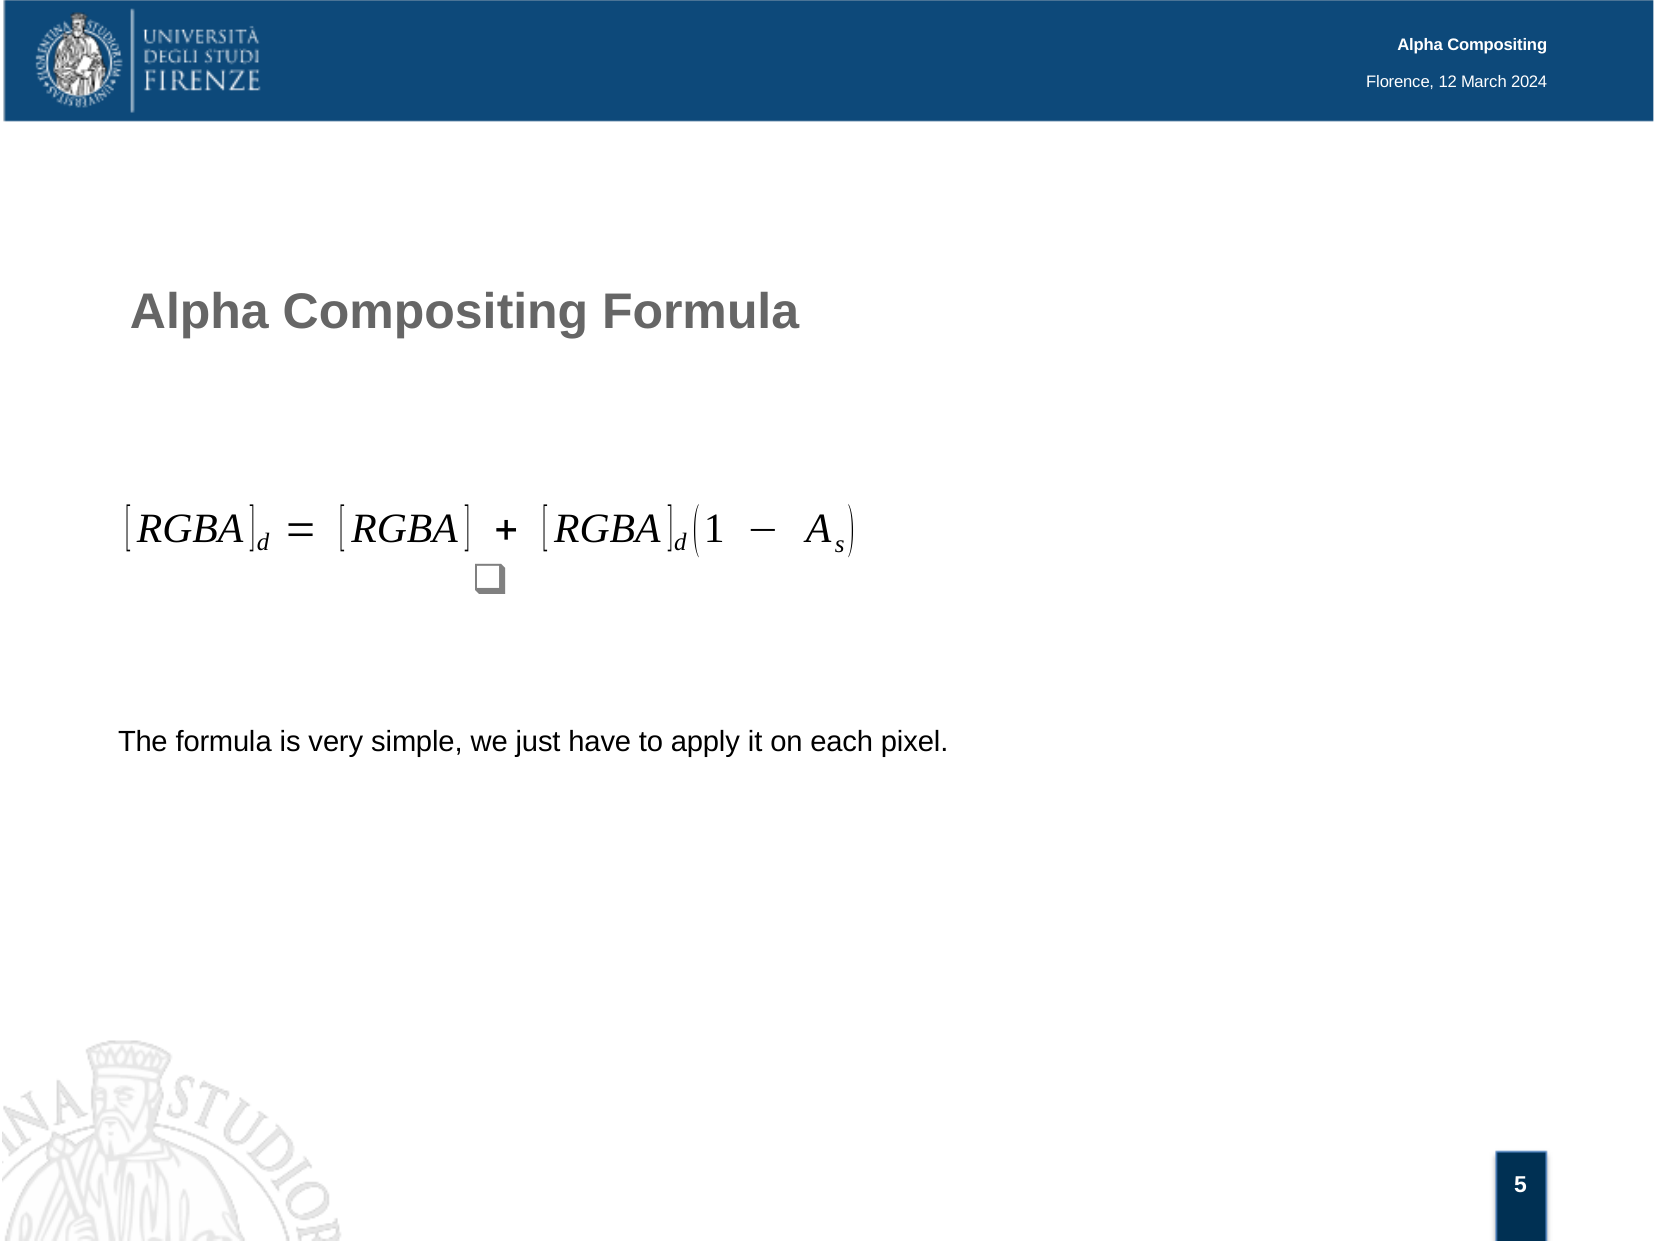

Alpha Compositing
Florence, 12 March 2024
Alpha Compositing Formula
The formula is very simple, we just have to apply it on each pixel.
5